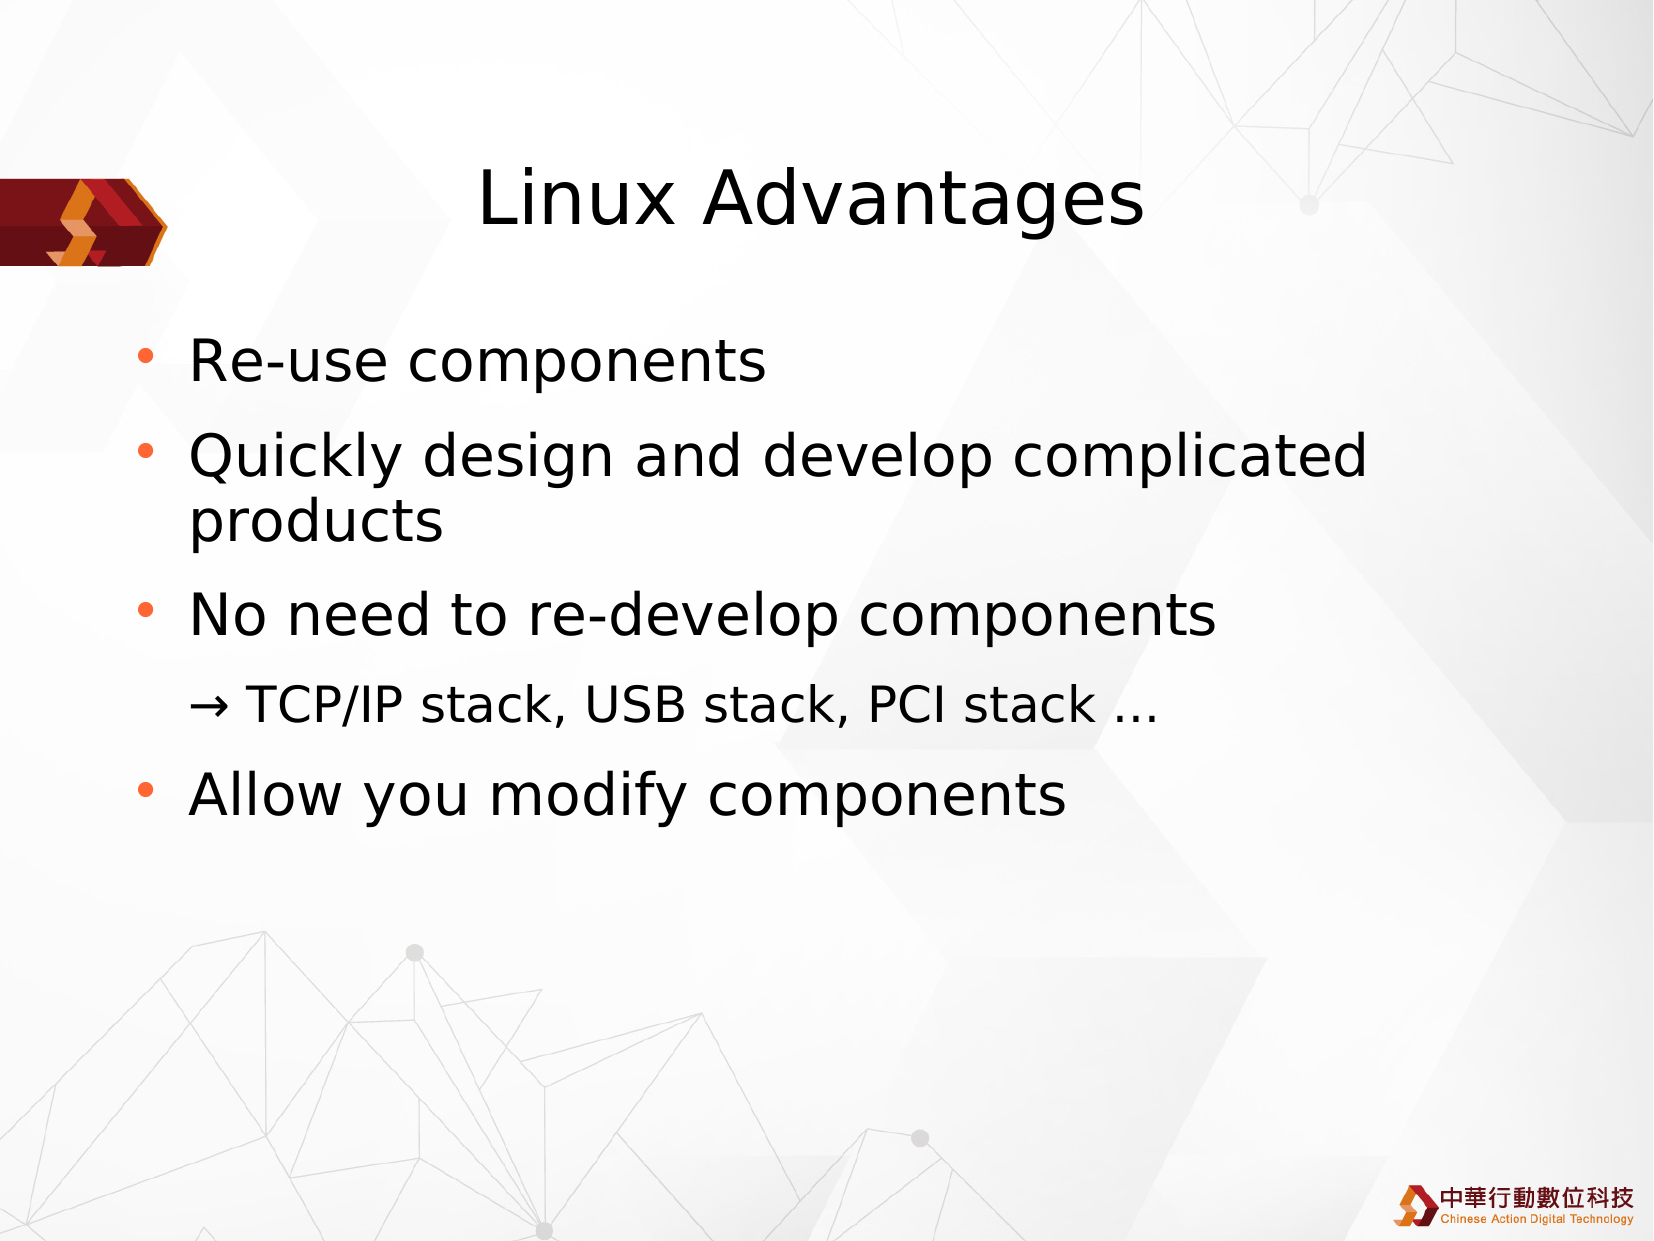

# Linux Advantages
Re-use components
Quickly design and develop complicated products
No need to re-develop components
→ TCP/IP stack, USB stack, PCI stack ...
Allow you modify components